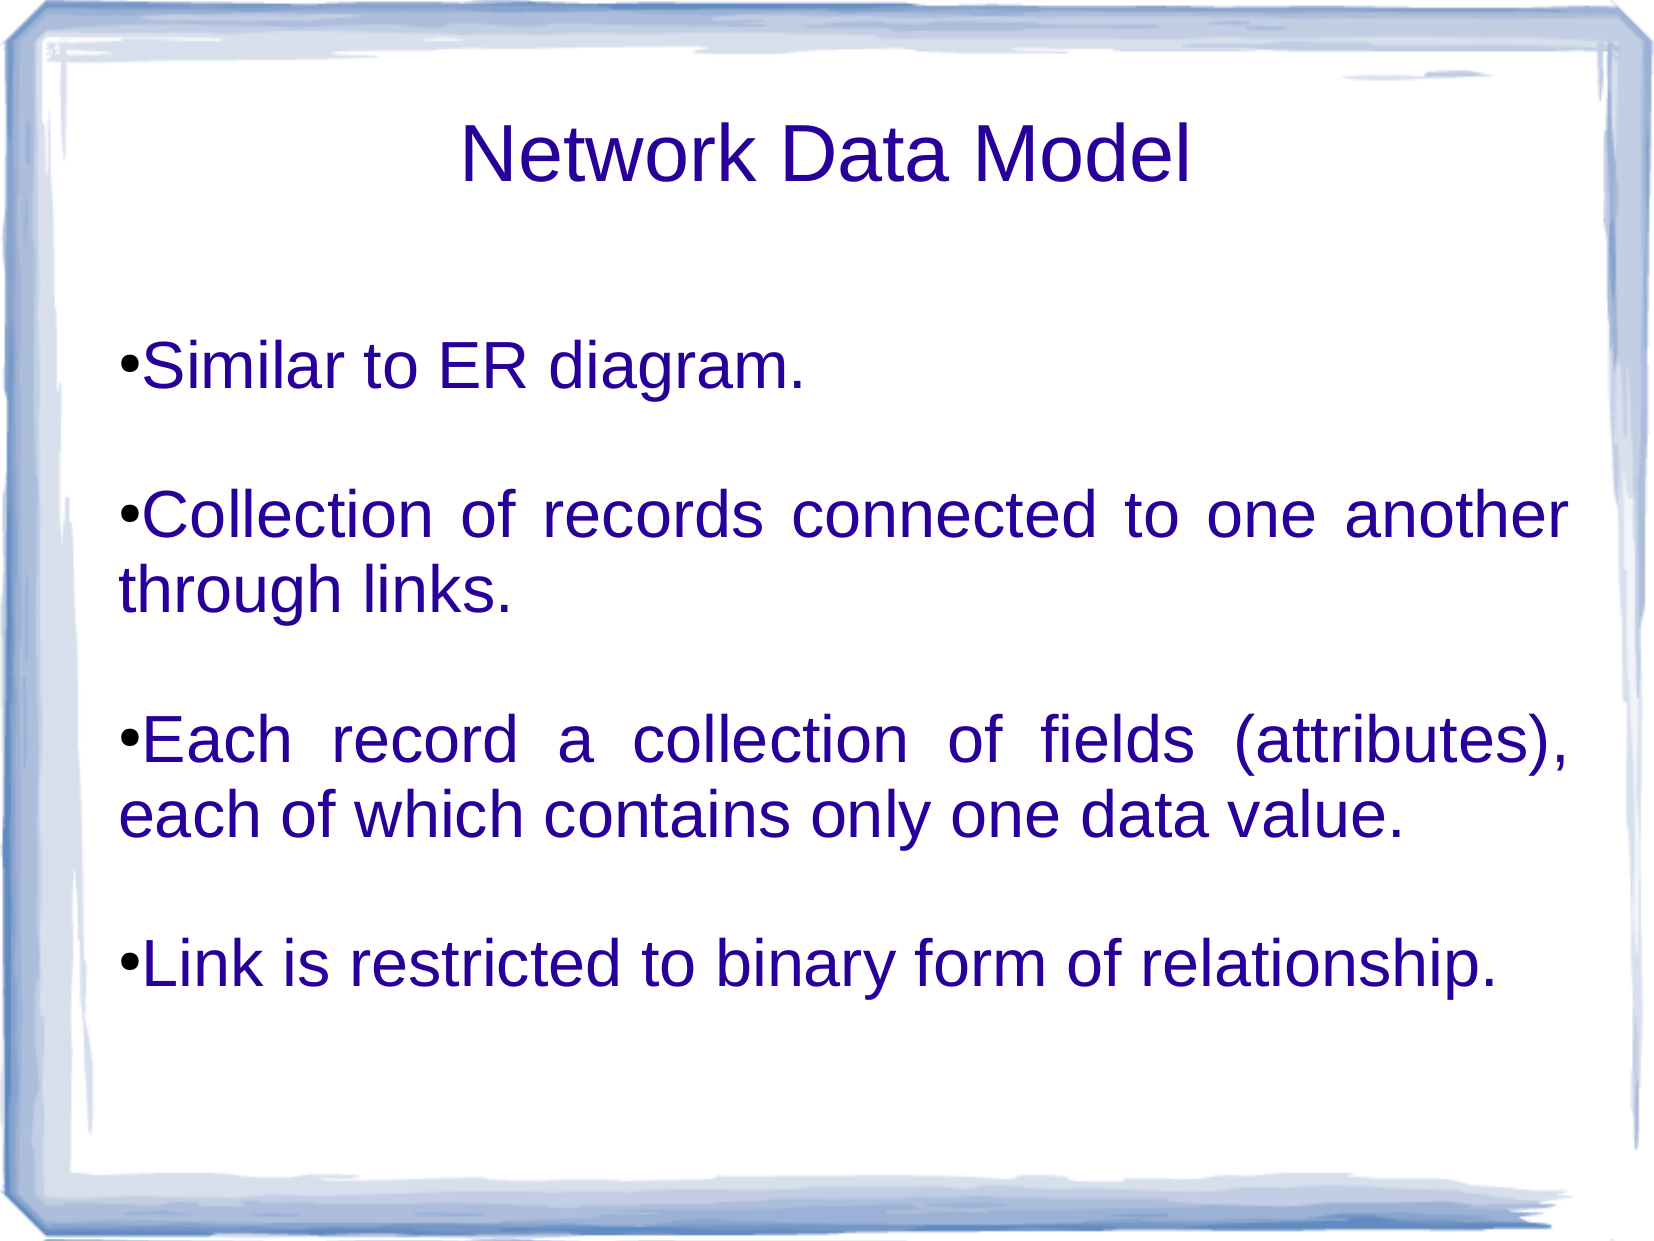

# Network Data Model
Similar to ER diagram.
Collection of records connected to one another through links.
Each record a collection of fields (attributes), each of which contains only one data value.
Link is restricted to binary form of relationship.